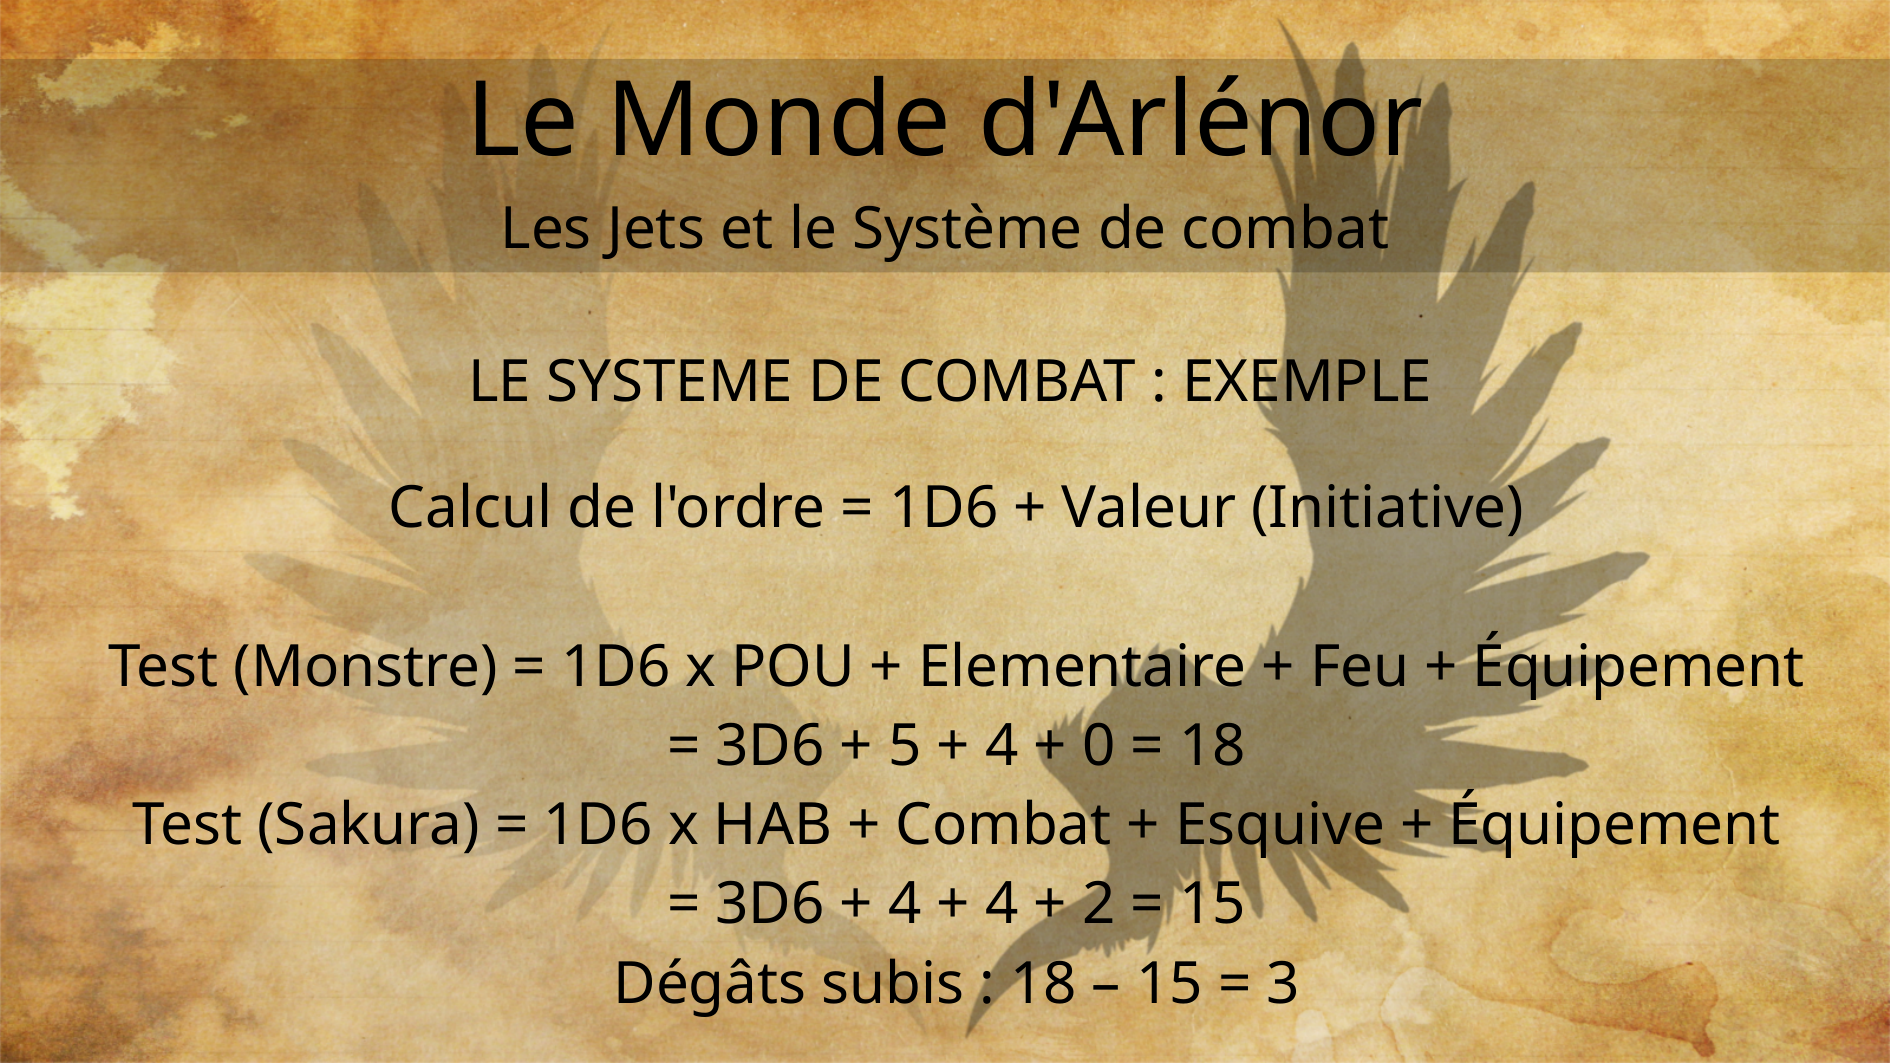

# Le Monde d'Arlénor Les Jets et le Système de combat
LE SYSTEME DE COMBAT : EXEMPLE
Calcul de l'ordre = 1D6 + Valeur (Initiative)
Test (Monstre) = 1D6 x POU + Elementaire + Feu + Équipement
= 3D6 + 5 + 4 + 0 = 18
Test (Sakura) = 1D6 x HAB + Combat + Esquive + Équipement
= 3D6 + 4 + 4 + 2 = 15
Dégâts subis : 18 – 15 = 3